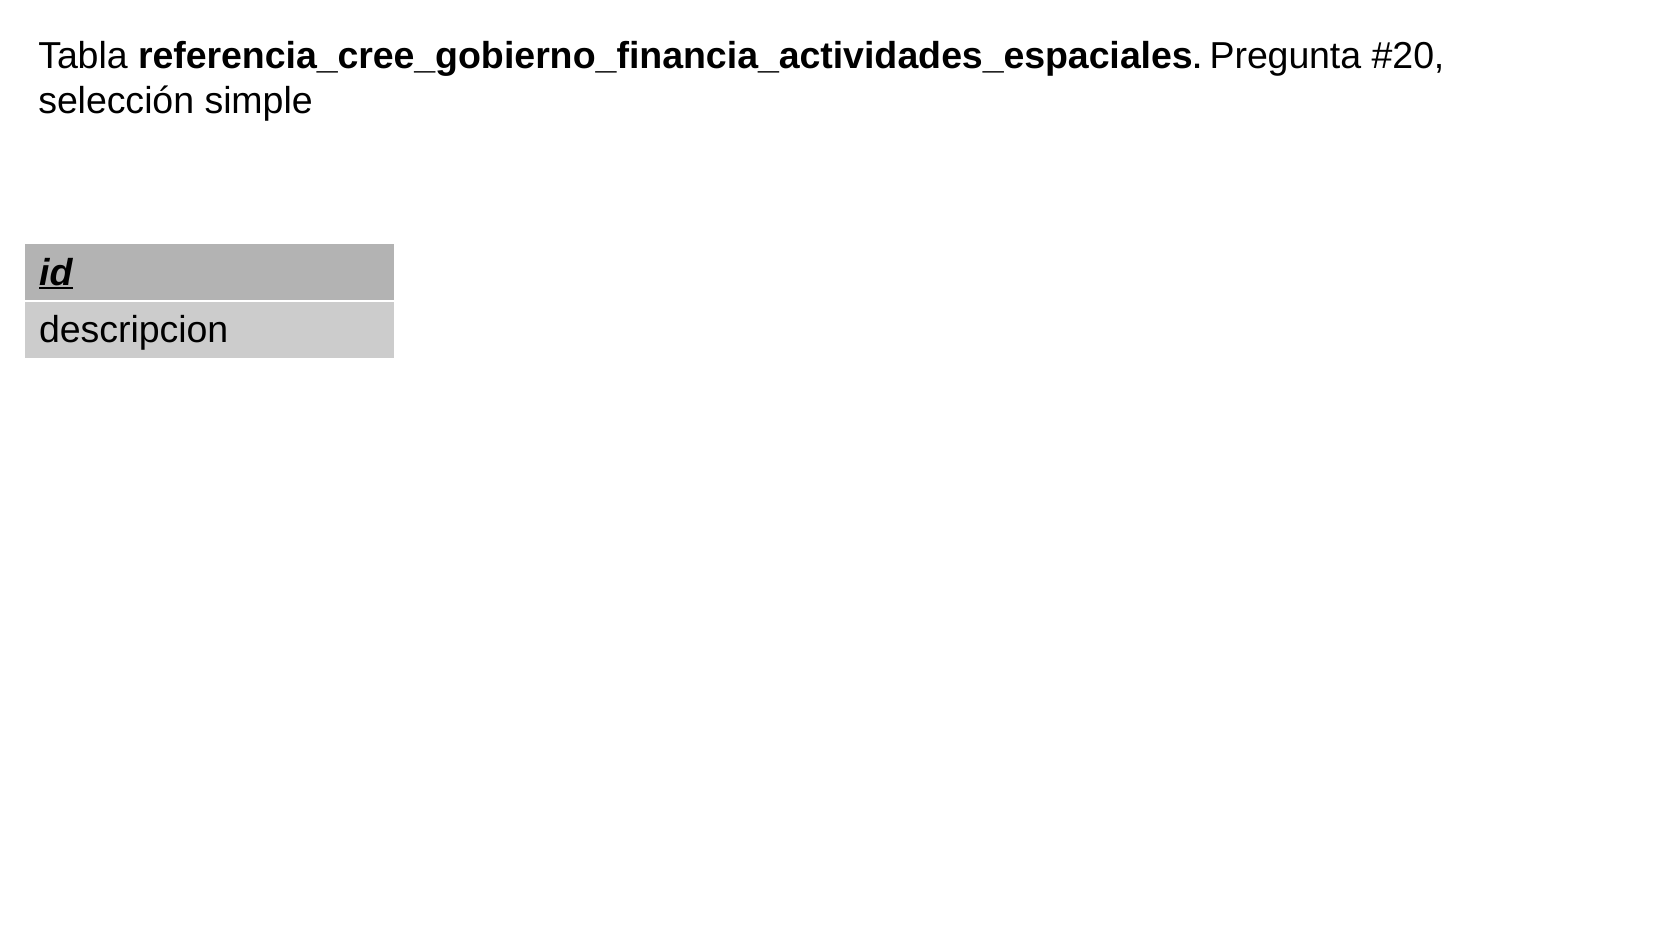

Tabla referencia_cree_gobierno_financia_actividades_espaciales. Pregunta #20, selección simple
| id |
| --- |
| descripcion |